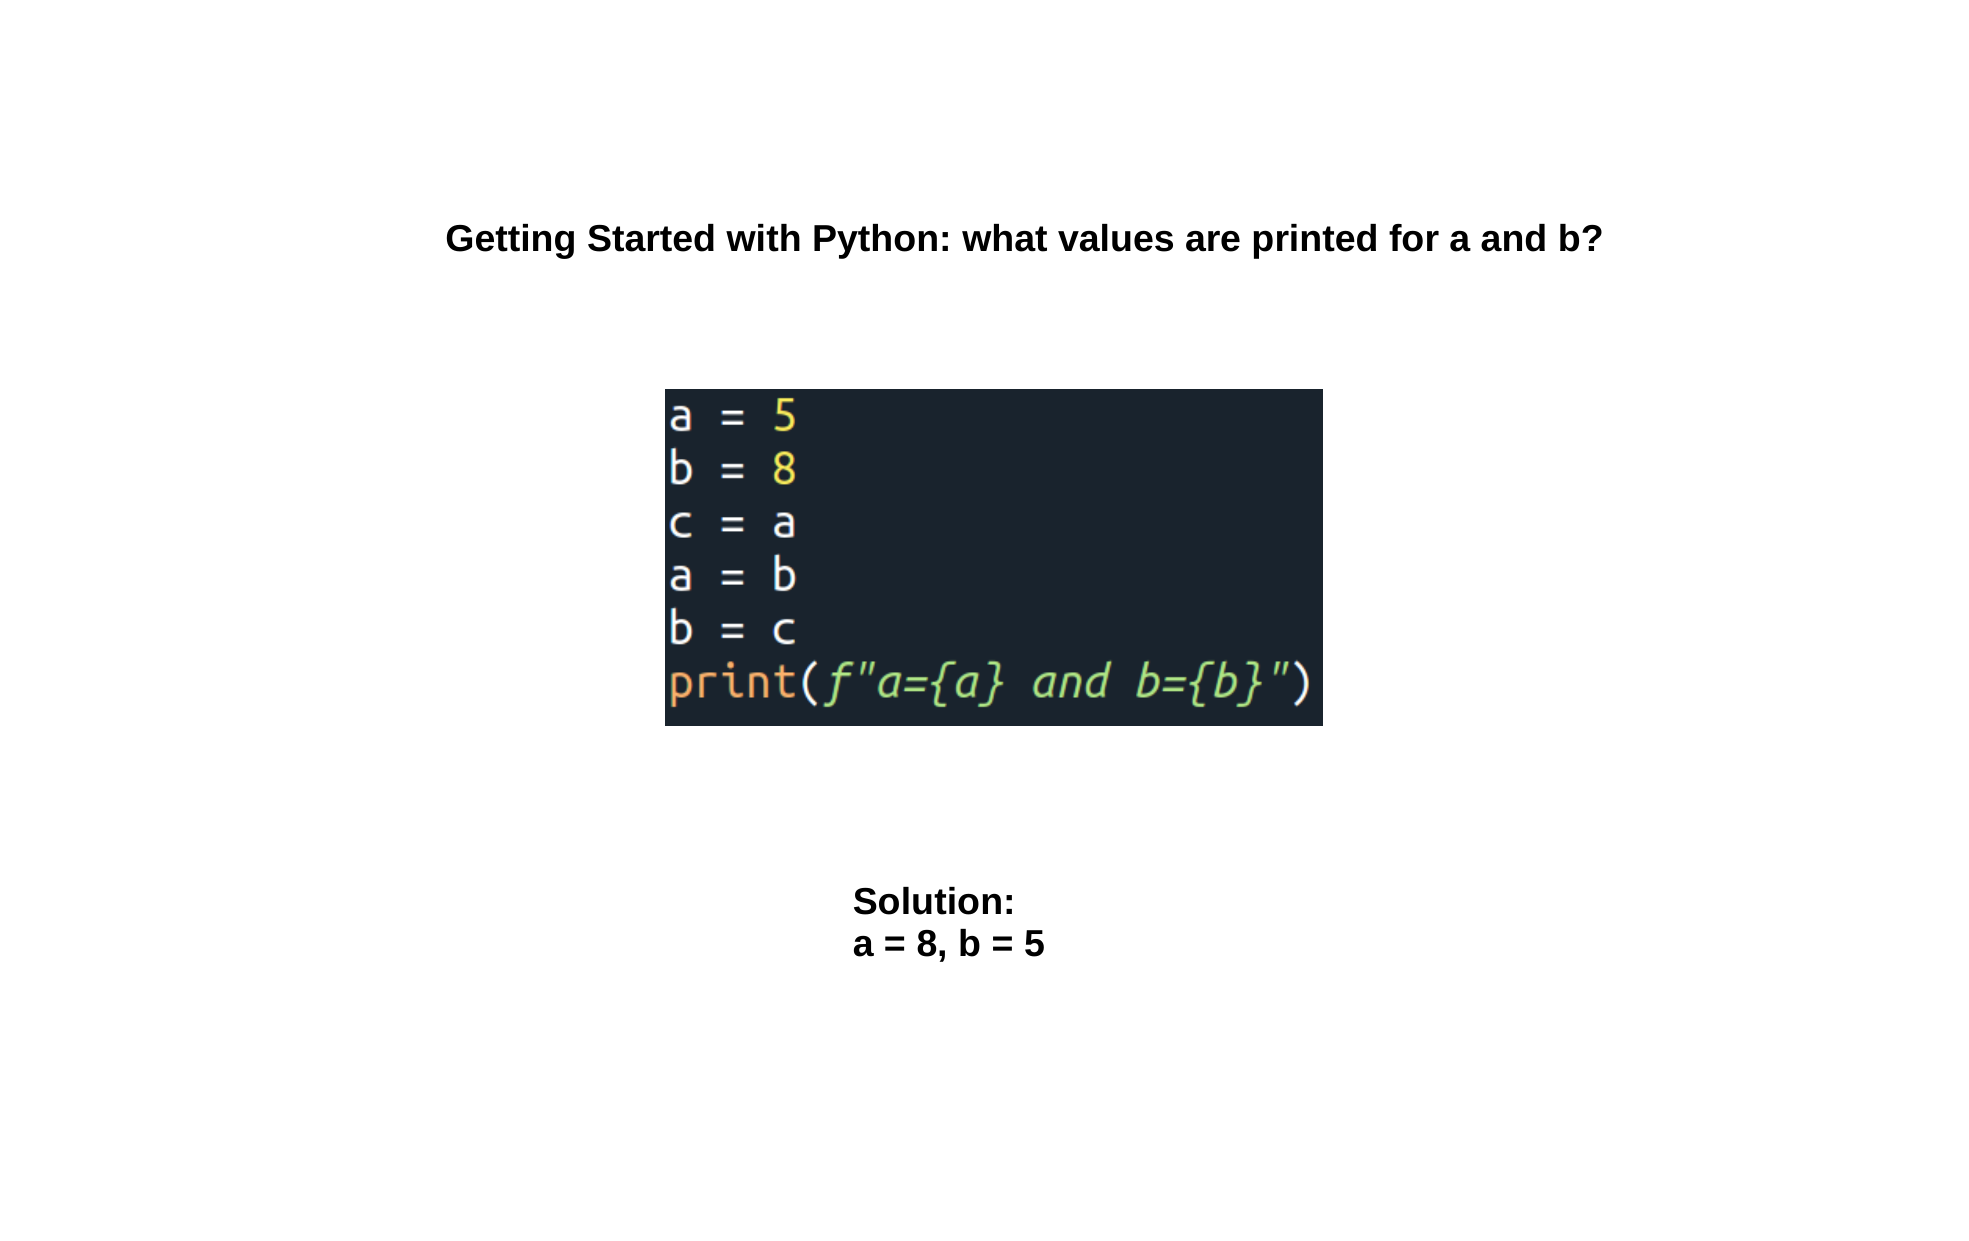

Getting Started with Python: what values are printed for a and b?
Solution:
a = 8, b = 5